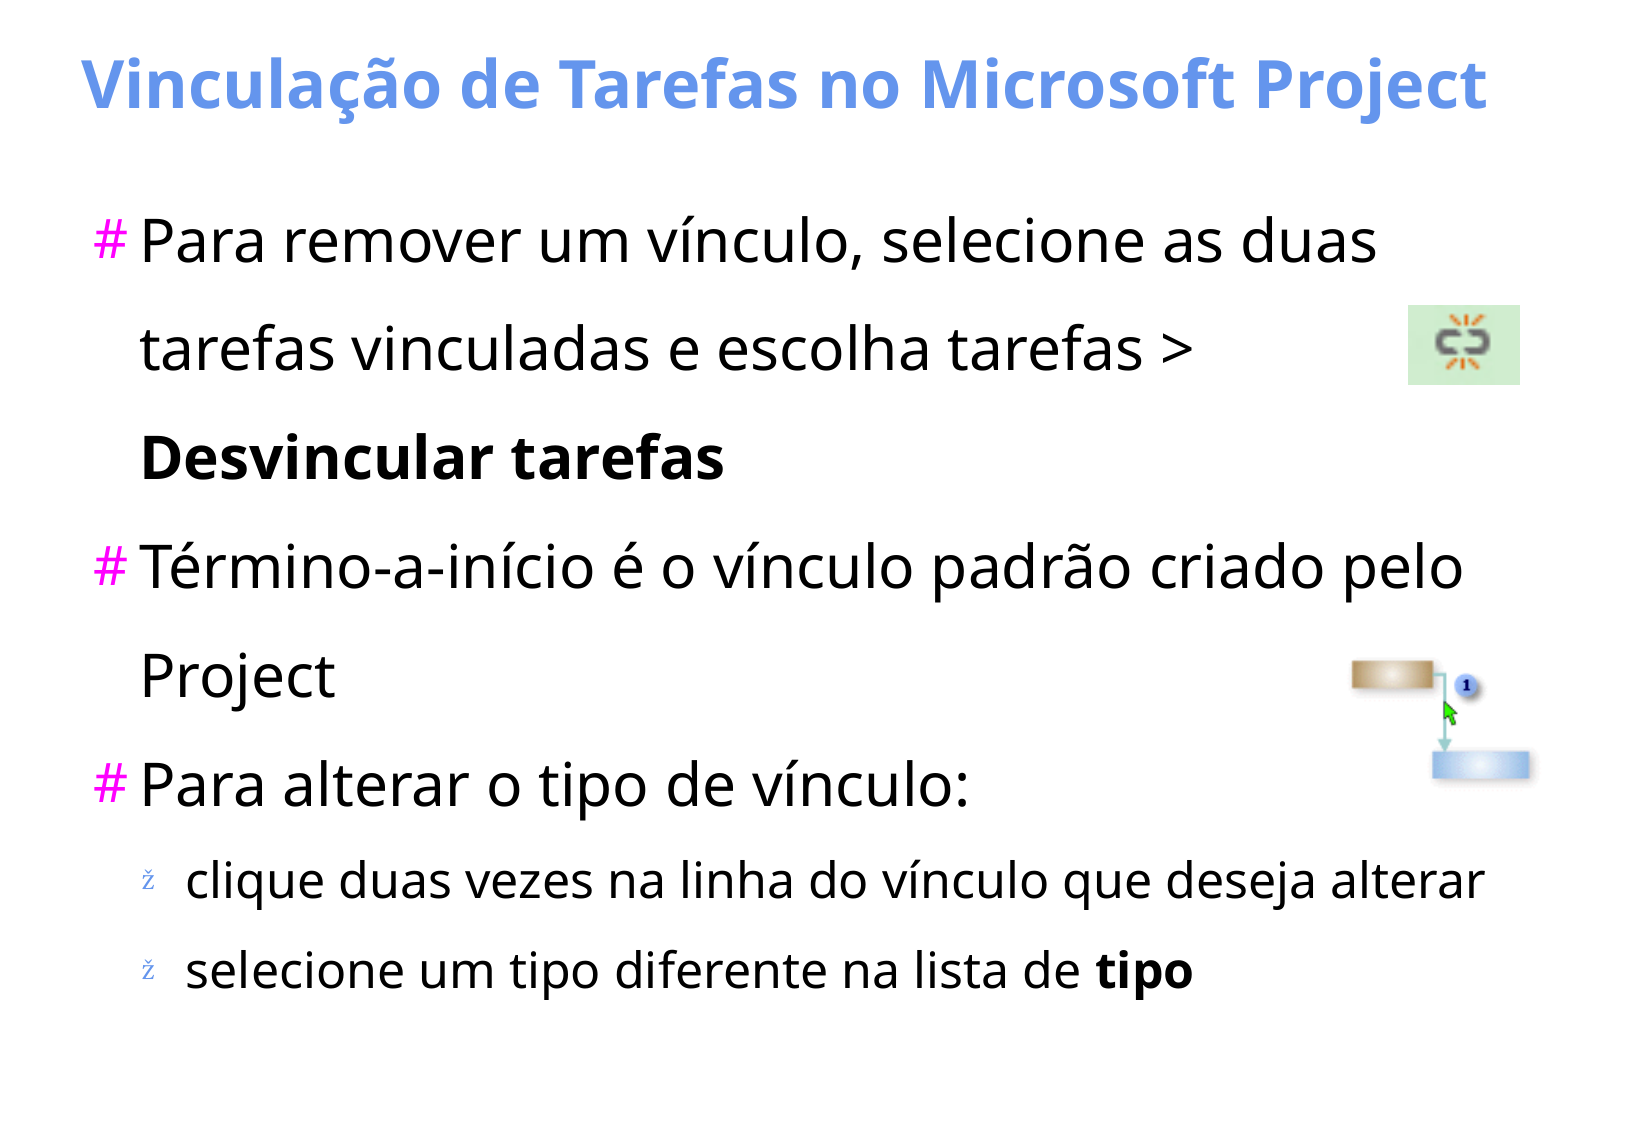

# Vinculação de Tarefas no Microsoft Project
Para remover um vínculo, selecione as duas tarefas vinculadas e escolha tarefas > Desvincular tarefas
Término-a-início é o vínculo padrão criado pelo Project
Para alterar o tipo de vínculo:
clique duas vezes na linha do vínculo que deseja alterar
selecione um tipo diferente na lista de tipo